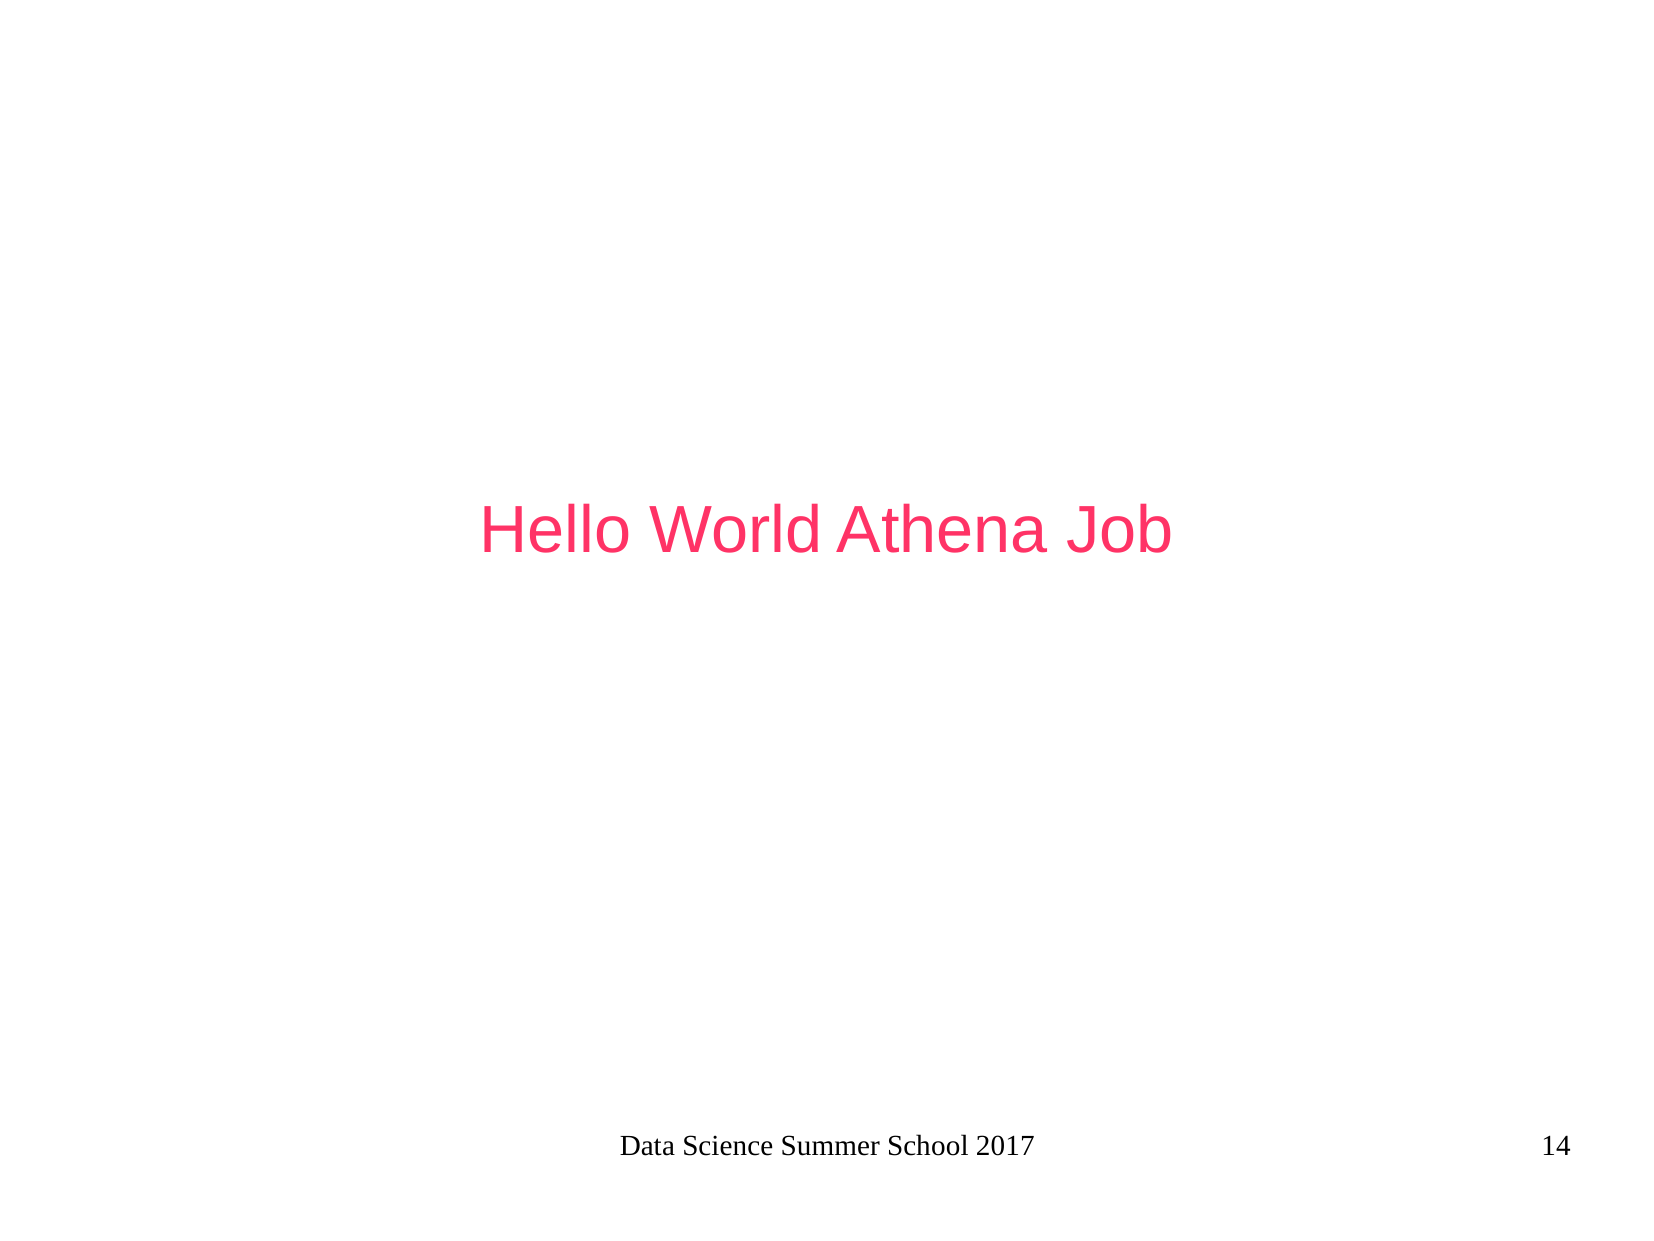

# Hello World Athena Job
Data Science Summer School 2017
14